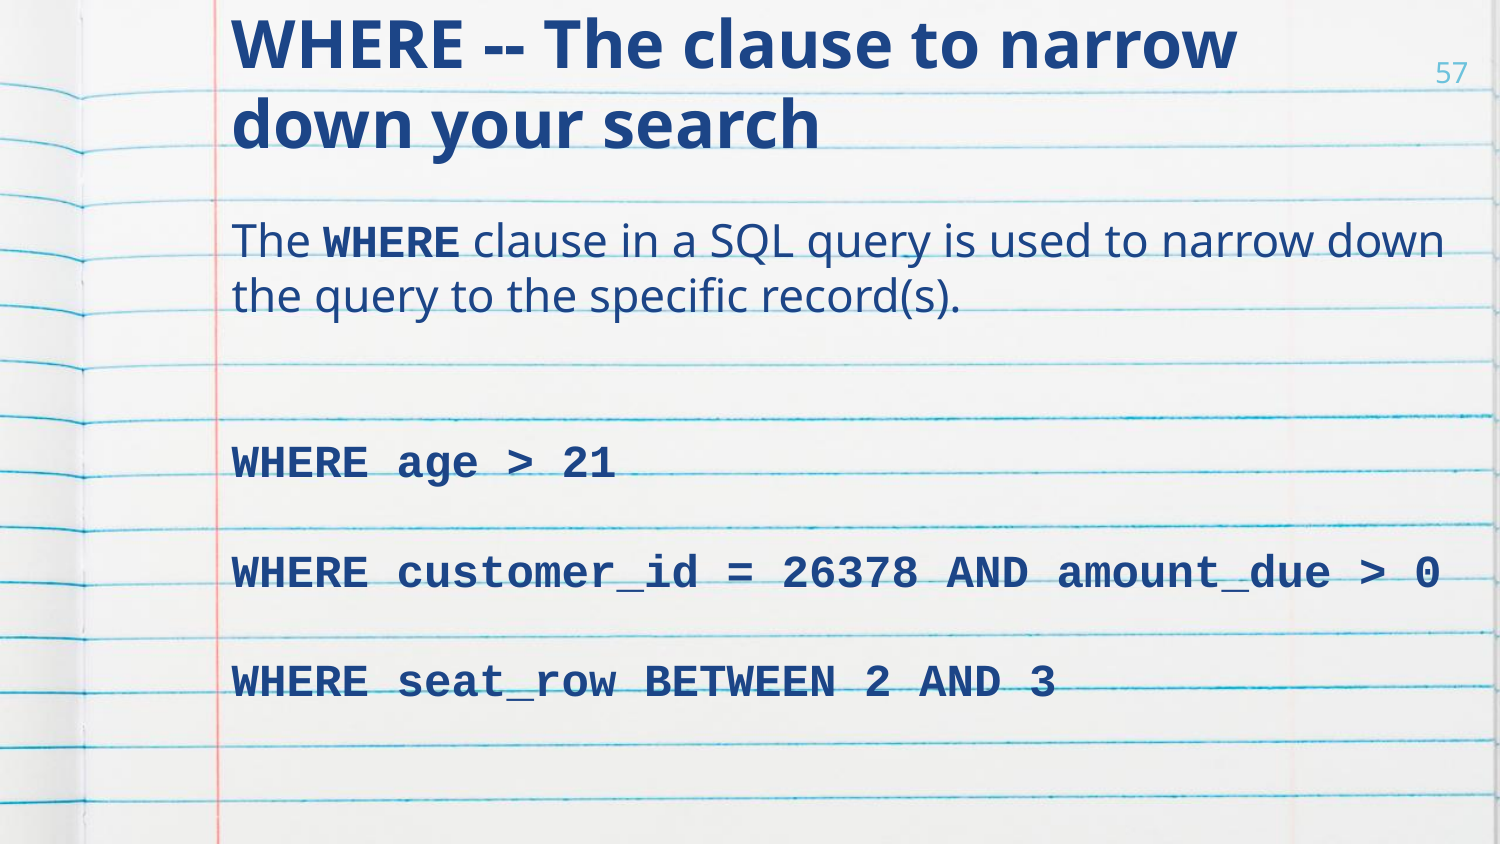

# WHERE -- The clause to narrow down your search
The WHERE clause in a SQL query is used to narrow down the query to the specific record(s).
WHERE age > 21
WHERE customer_id = 26378 AND amount_due > 0
WHERE seat_row BETWEEN 2 AND 3